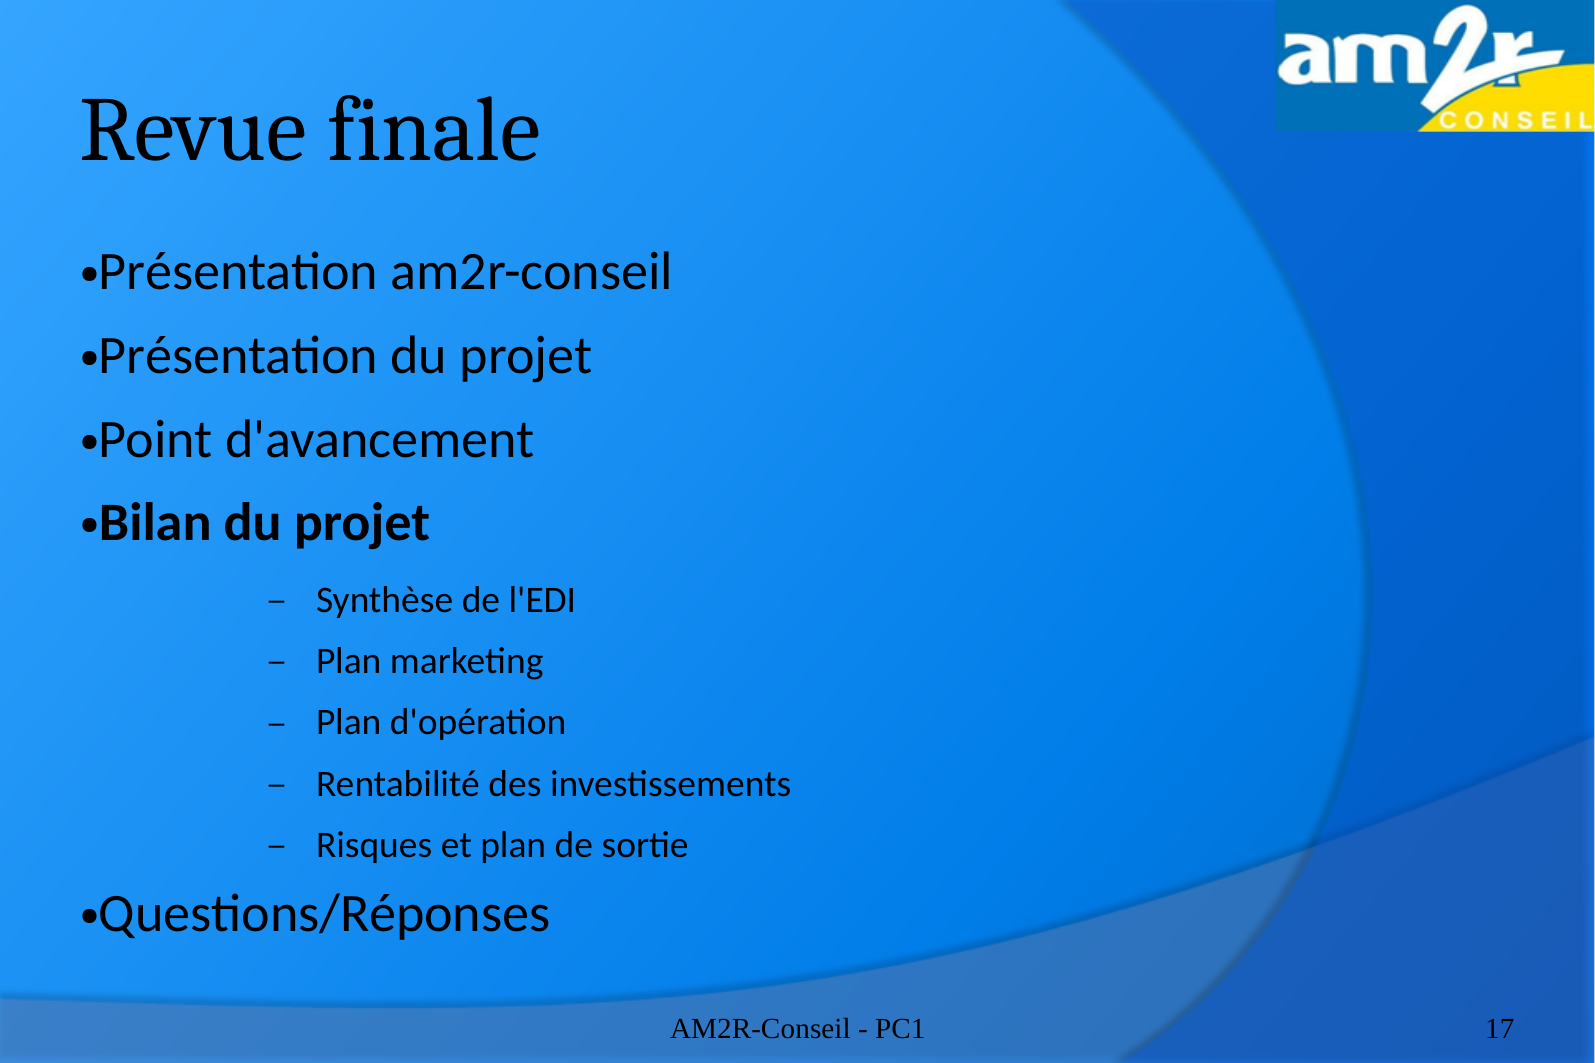

# Revue finale
Présentation am2r-conseil
Présentation du projet
Point d'avancement
Bilan du projet
Synthèse de l'EDI
Plan marketing
Plan d'opération
Rentabilité des investissements
Risques et plan de sortie
Questions/Réponses
AM2R-Conseil - PC1
17